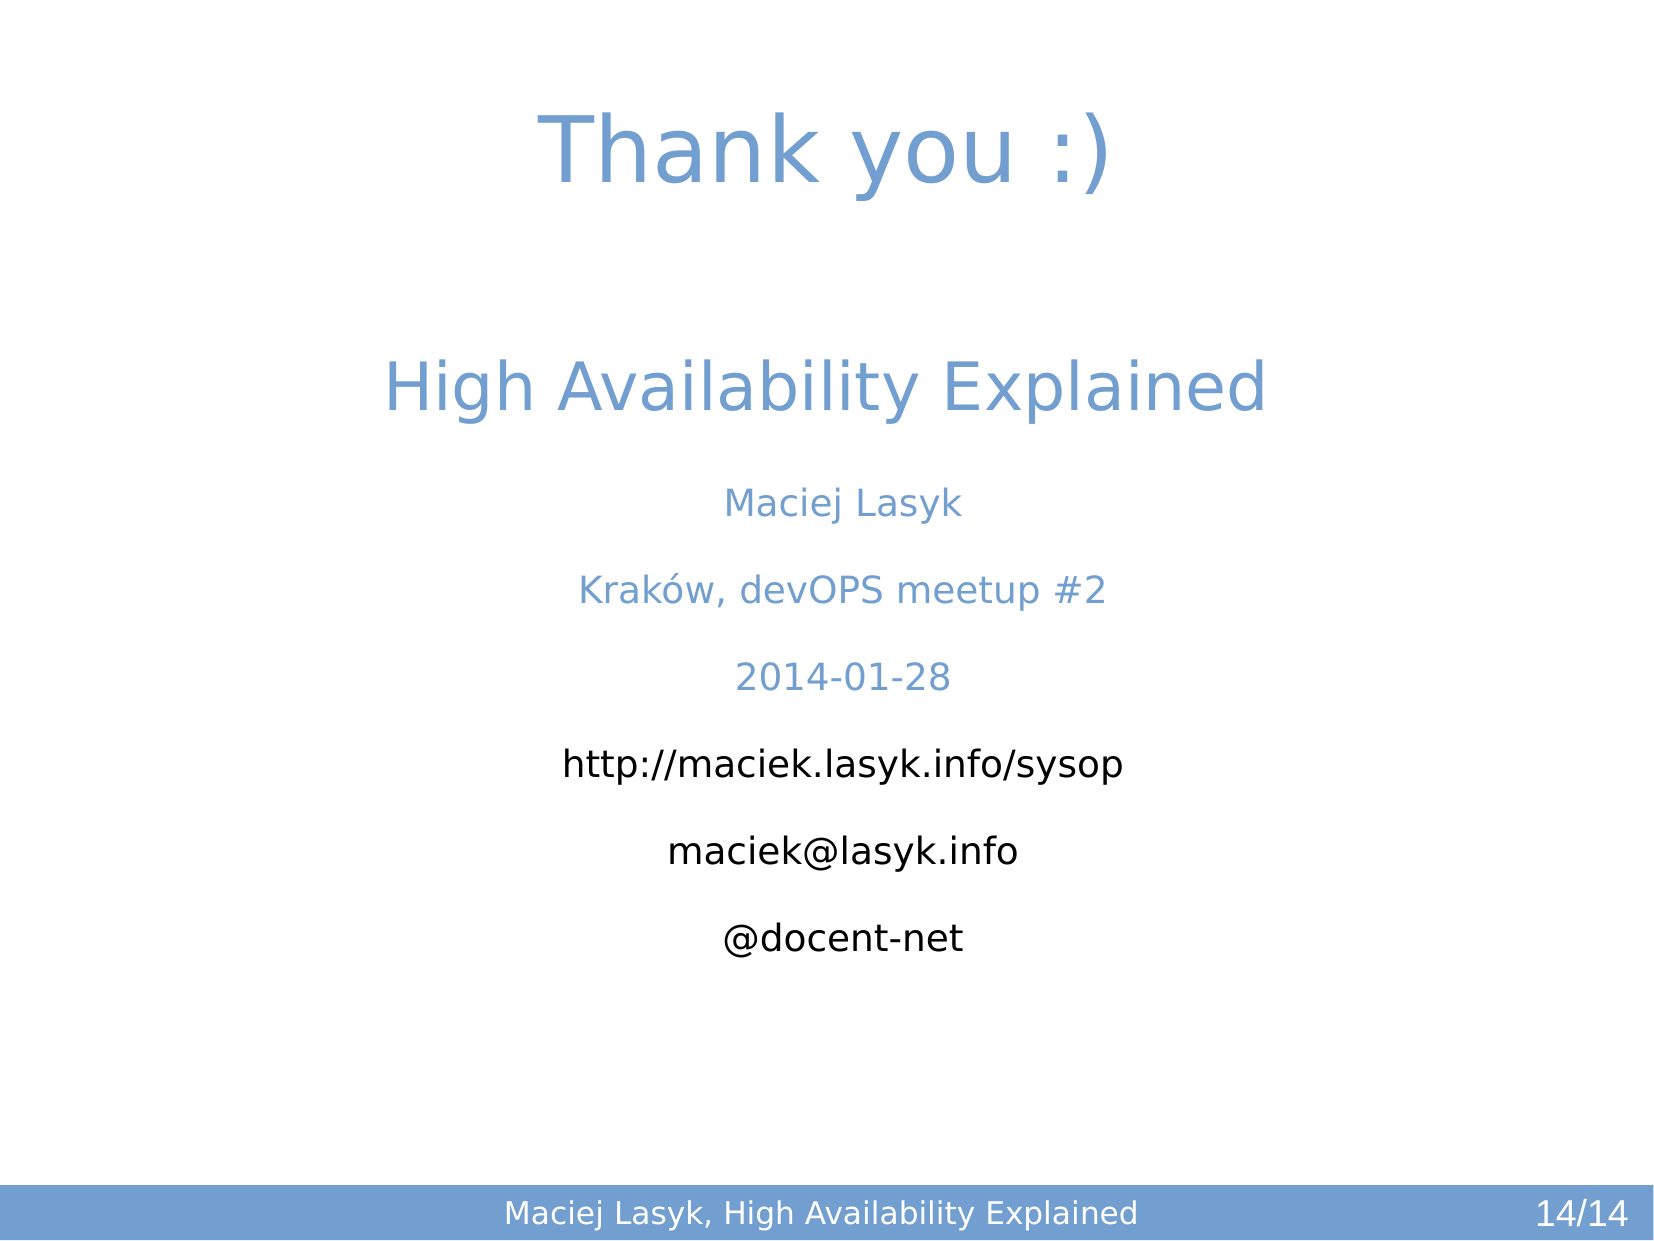

Thank you :)
High Availability Explained
Maciej Lasyk
Kraków, devOPS meetup #2
2014-01-28
http://maciek.lasyk.info/sysop
maciek@lasyk.info
@docent-net
 14/14
Maciej Lasyk, High Availability Explained